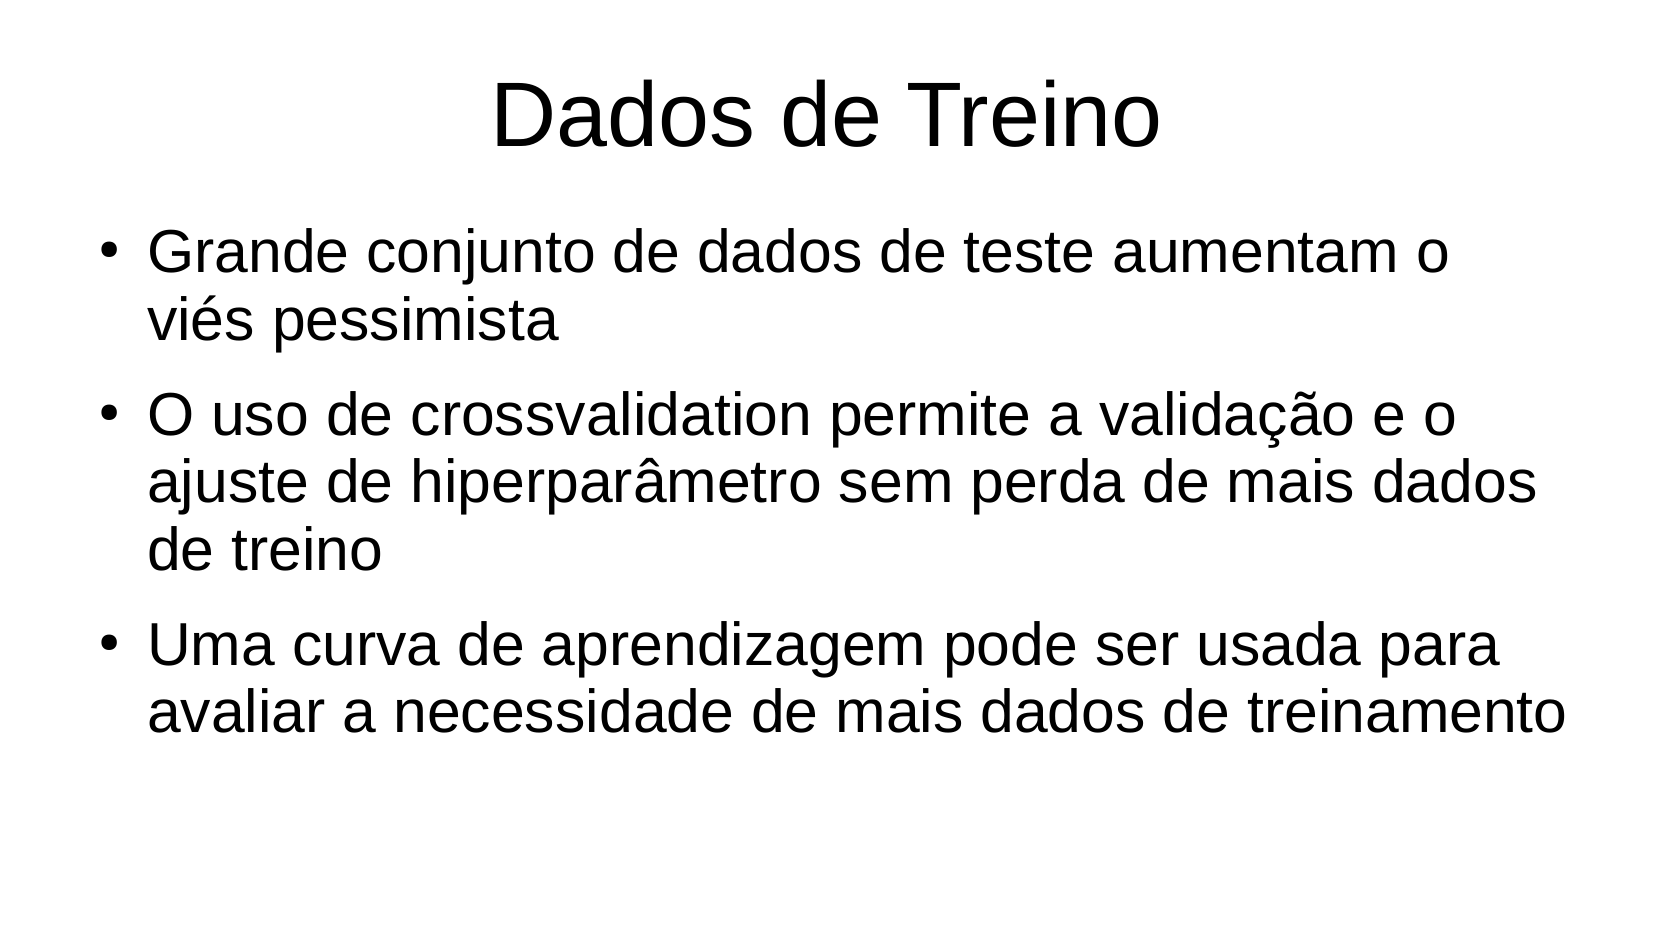

# Dados de Treino
Grande conjunto de dados de teste aumentam o viés pessimista
O uso de crossvalidation permite a validação e o ajuste de hiperparâmetro sem perda de mais dados de treino
Uma curva de aprendizagem pode ser usada para avaliar a necessidade de mais dados de treinamento